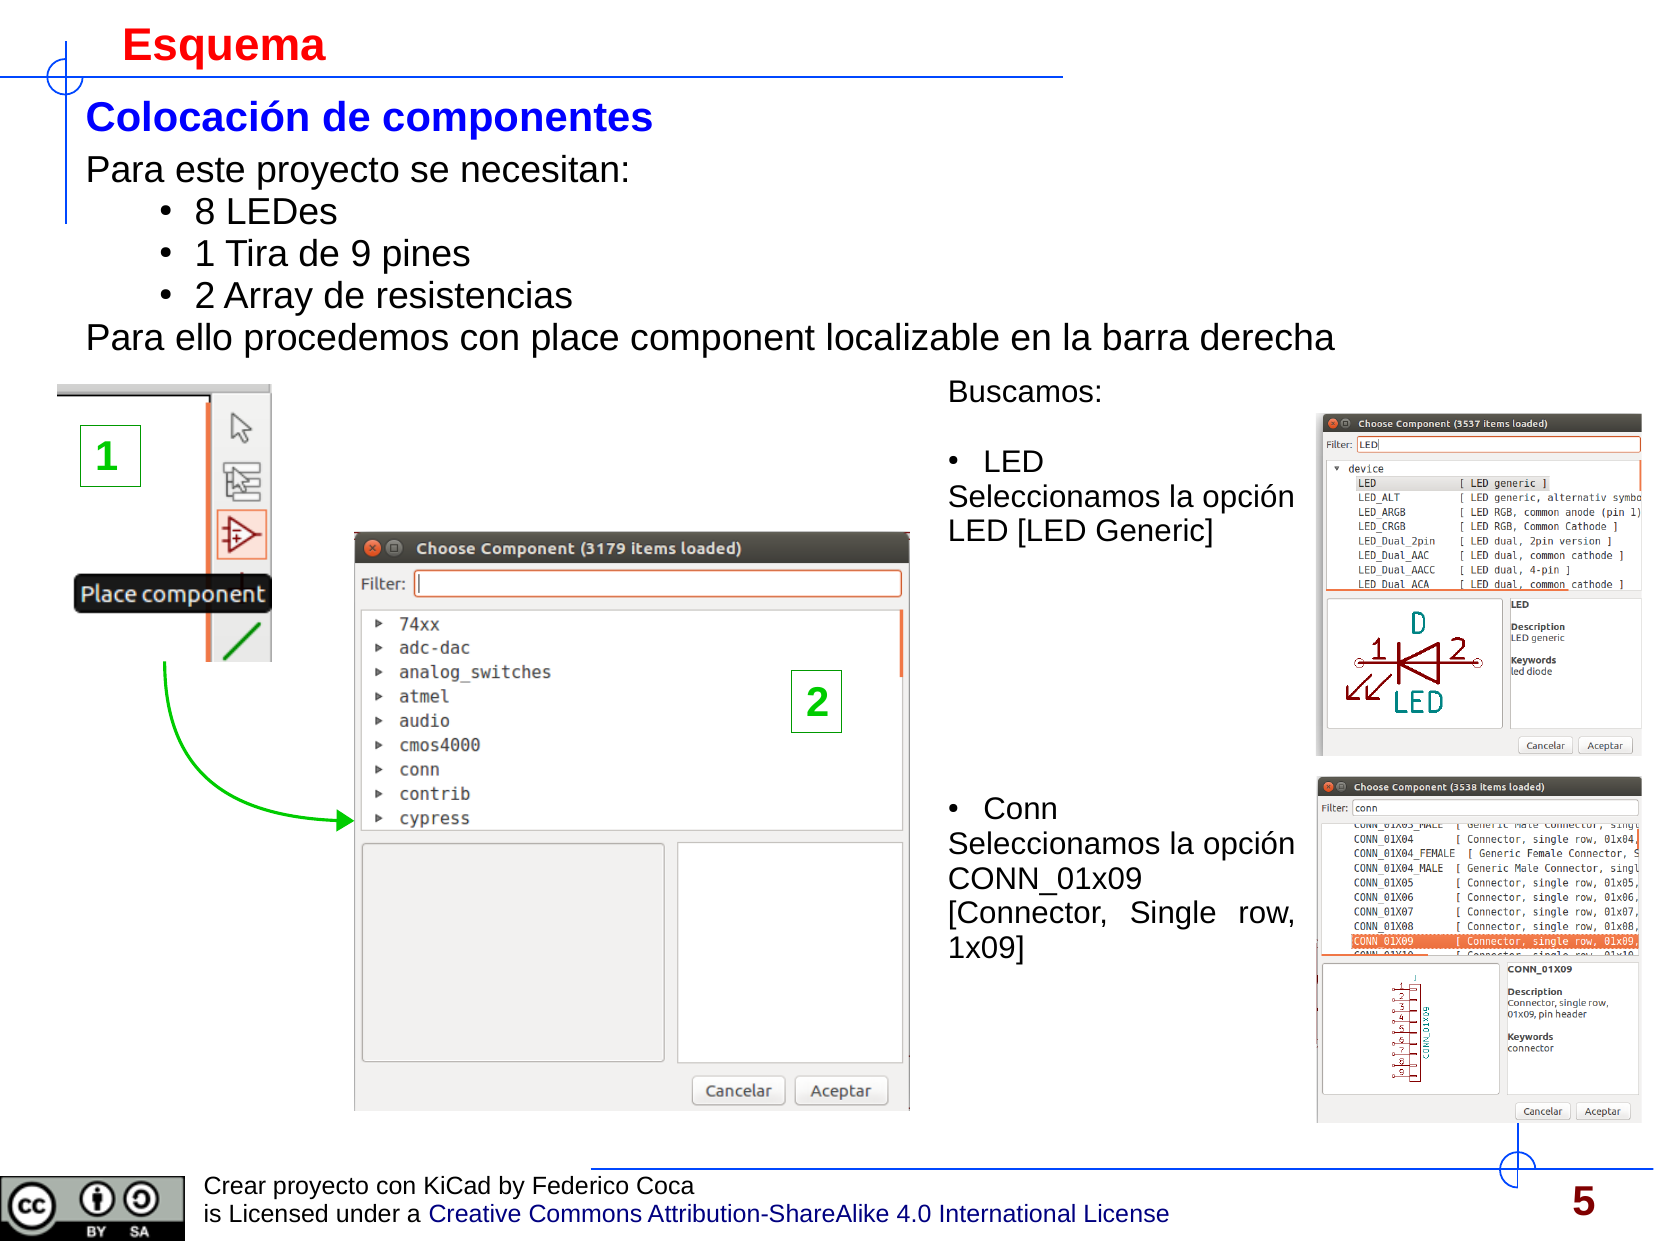

Esquema
Colocación de componentes
Para este proyecto se necesitan:
8 LEDes
1 Tira de 9 pines
2 Array de resistencias
Para ello procedemos con place component localizable en la barra derecha
Buscamos:
LED
Seleccionamos la opción LED [LED Generic]
Conn
Seleccionamos la opción CONN_01x09 [Connector, Single row, 1x09]
1
2
Crear proyecto con KiCad by Federico Coca
is Licensed under a Creative Commons Attribution-ShareAlike 4.0 International License